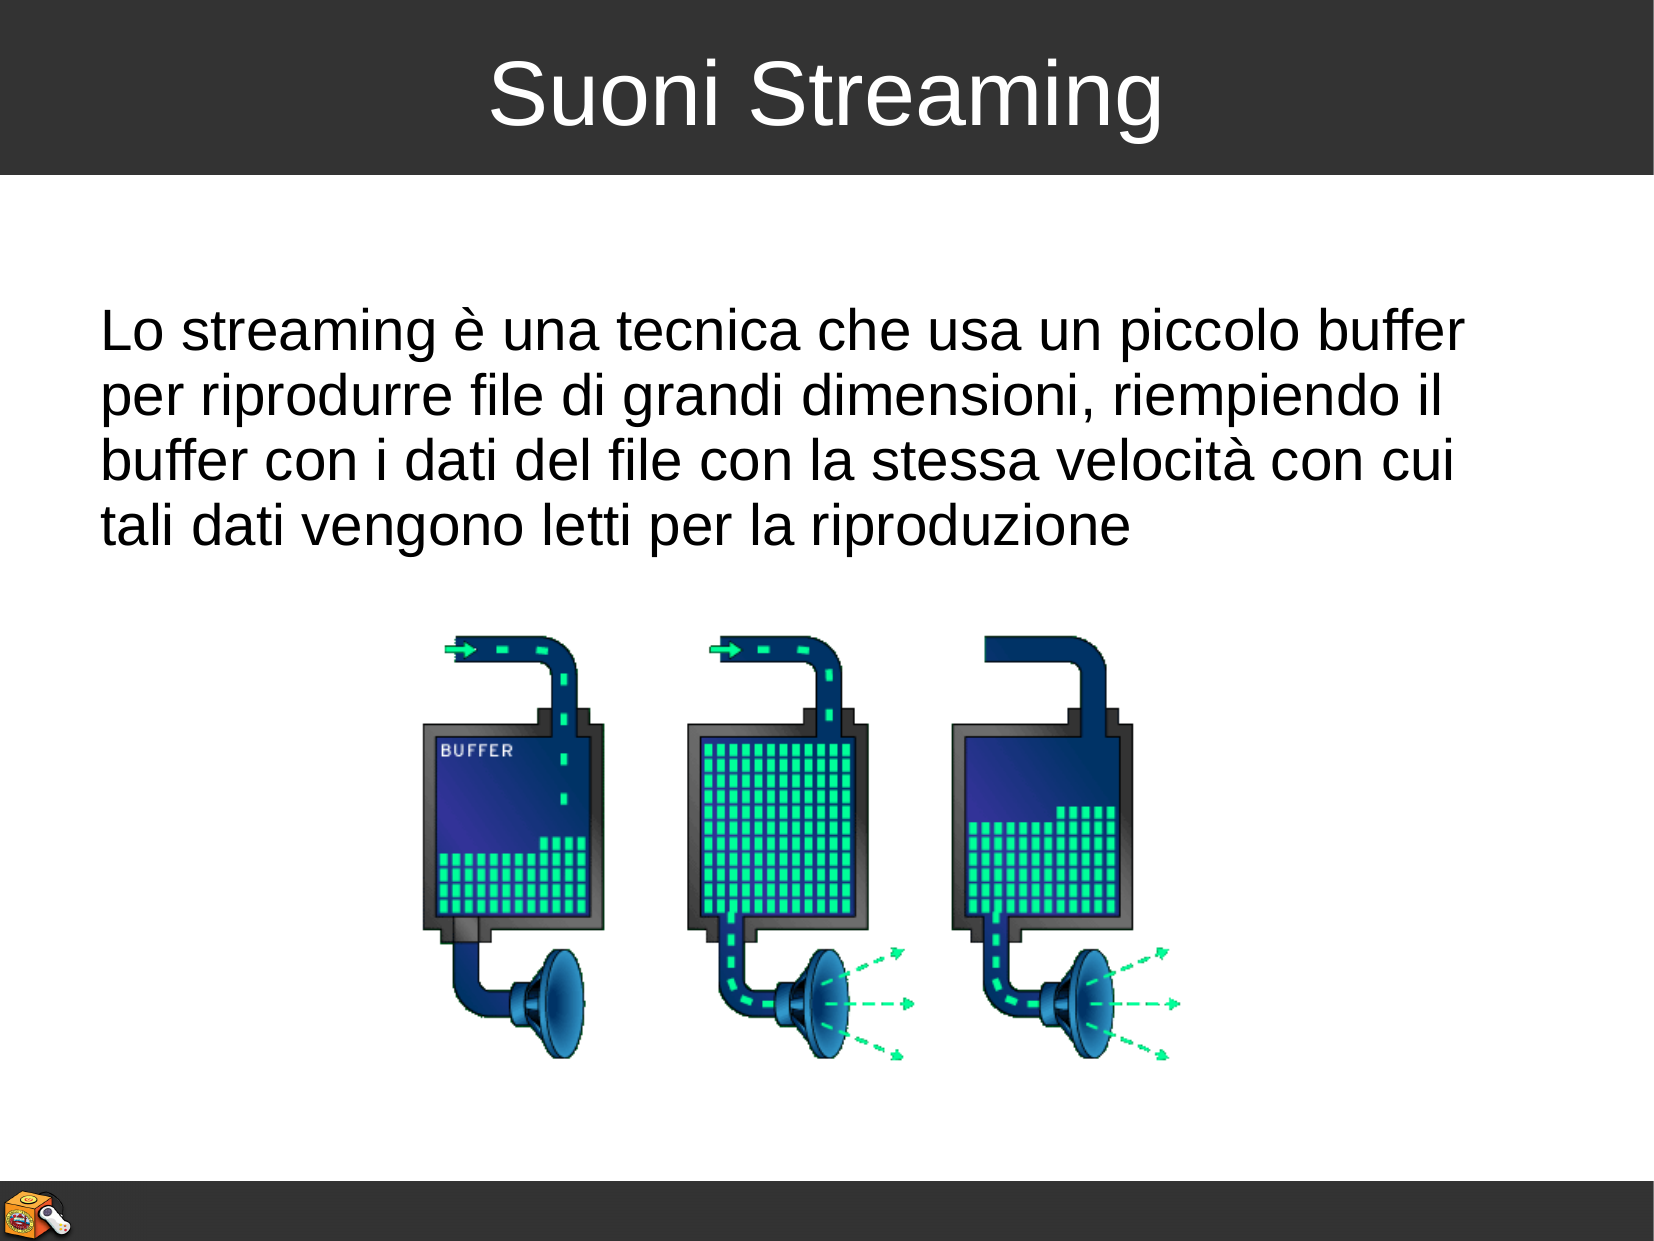

# Suoni Streaming
Lo streaming è una tecnica che usa un piccolo buffer per riprodurre file di grandi dimensioni, riempiendo il buffer con i dati del file con la stessa velocità con cui tali dati vengono letti per la riproduzione